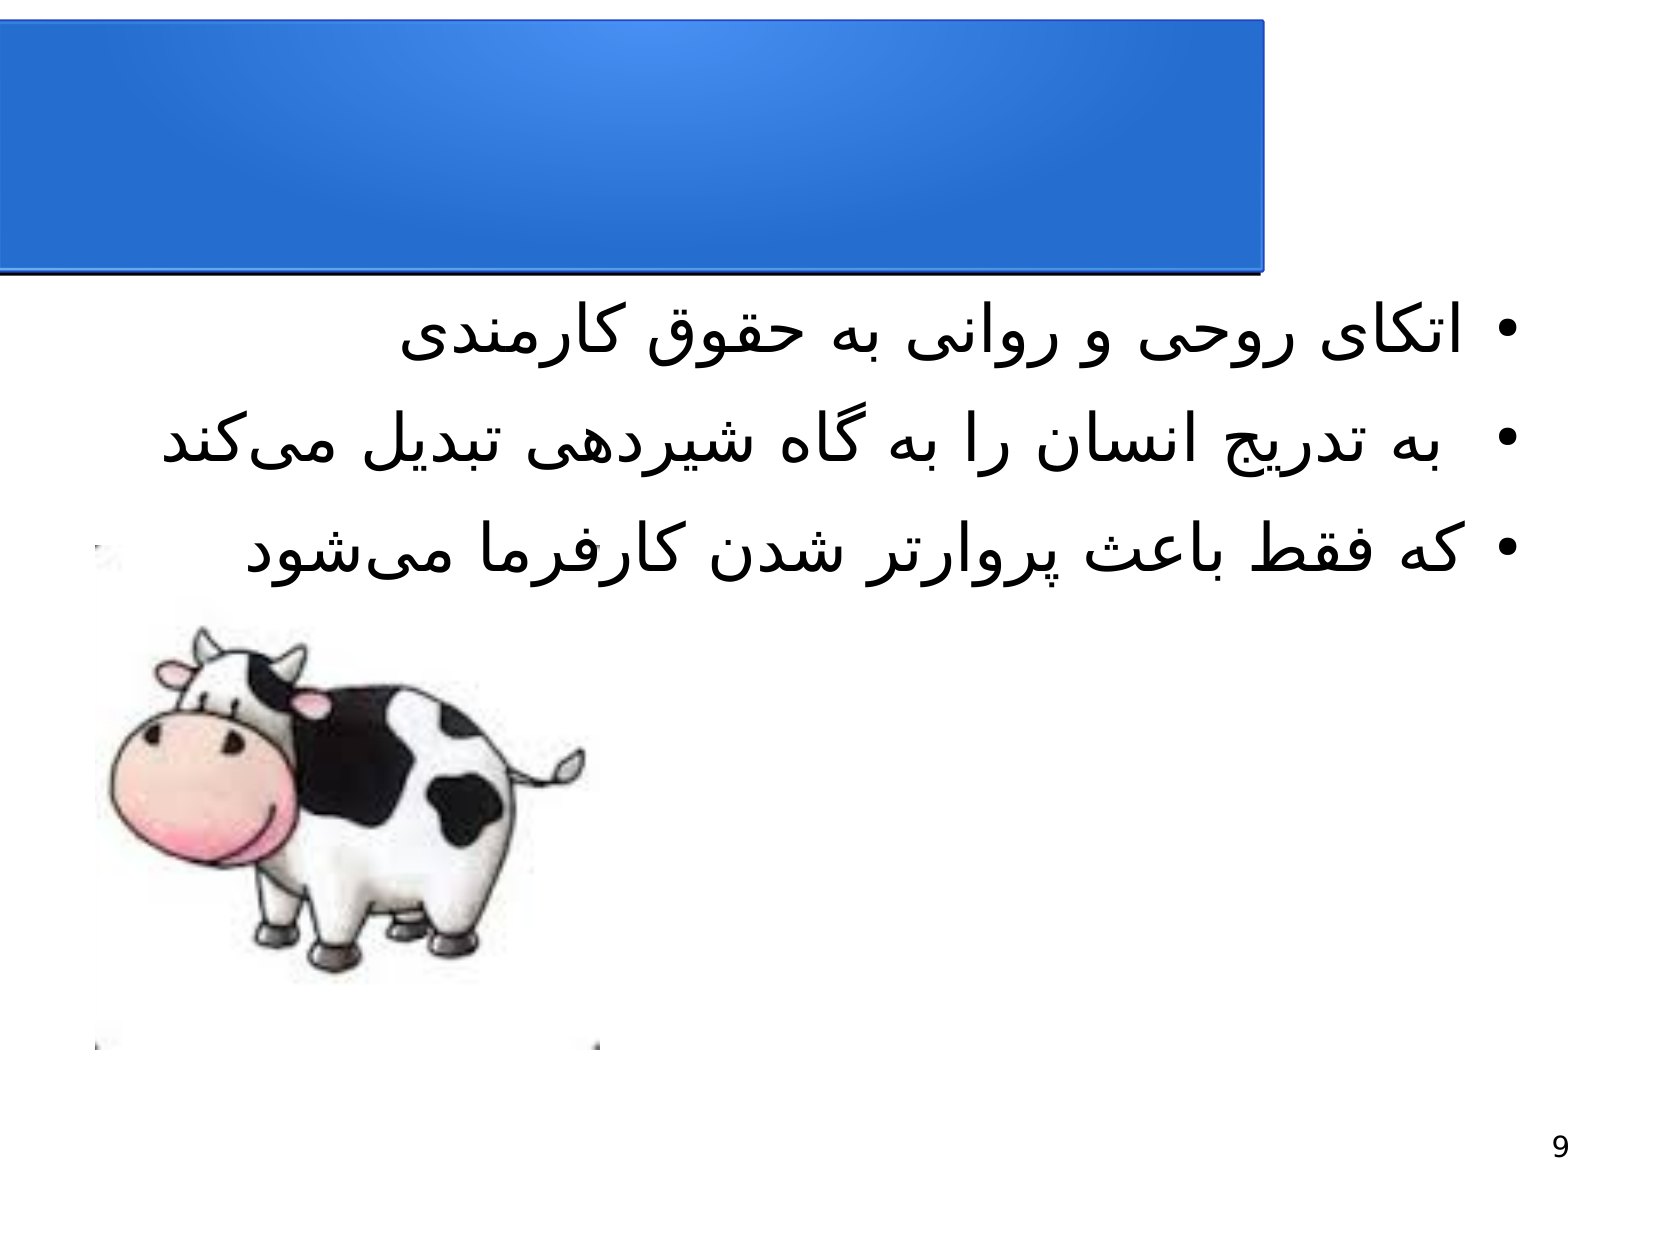

#
اتکای روحی و روانی به حقوق کارمندی
 به تدریج انسان را به گاه شیردهی تبدیل می‌کند
که فقط باعث پروارتر شدن کارفرما می‌شود
9